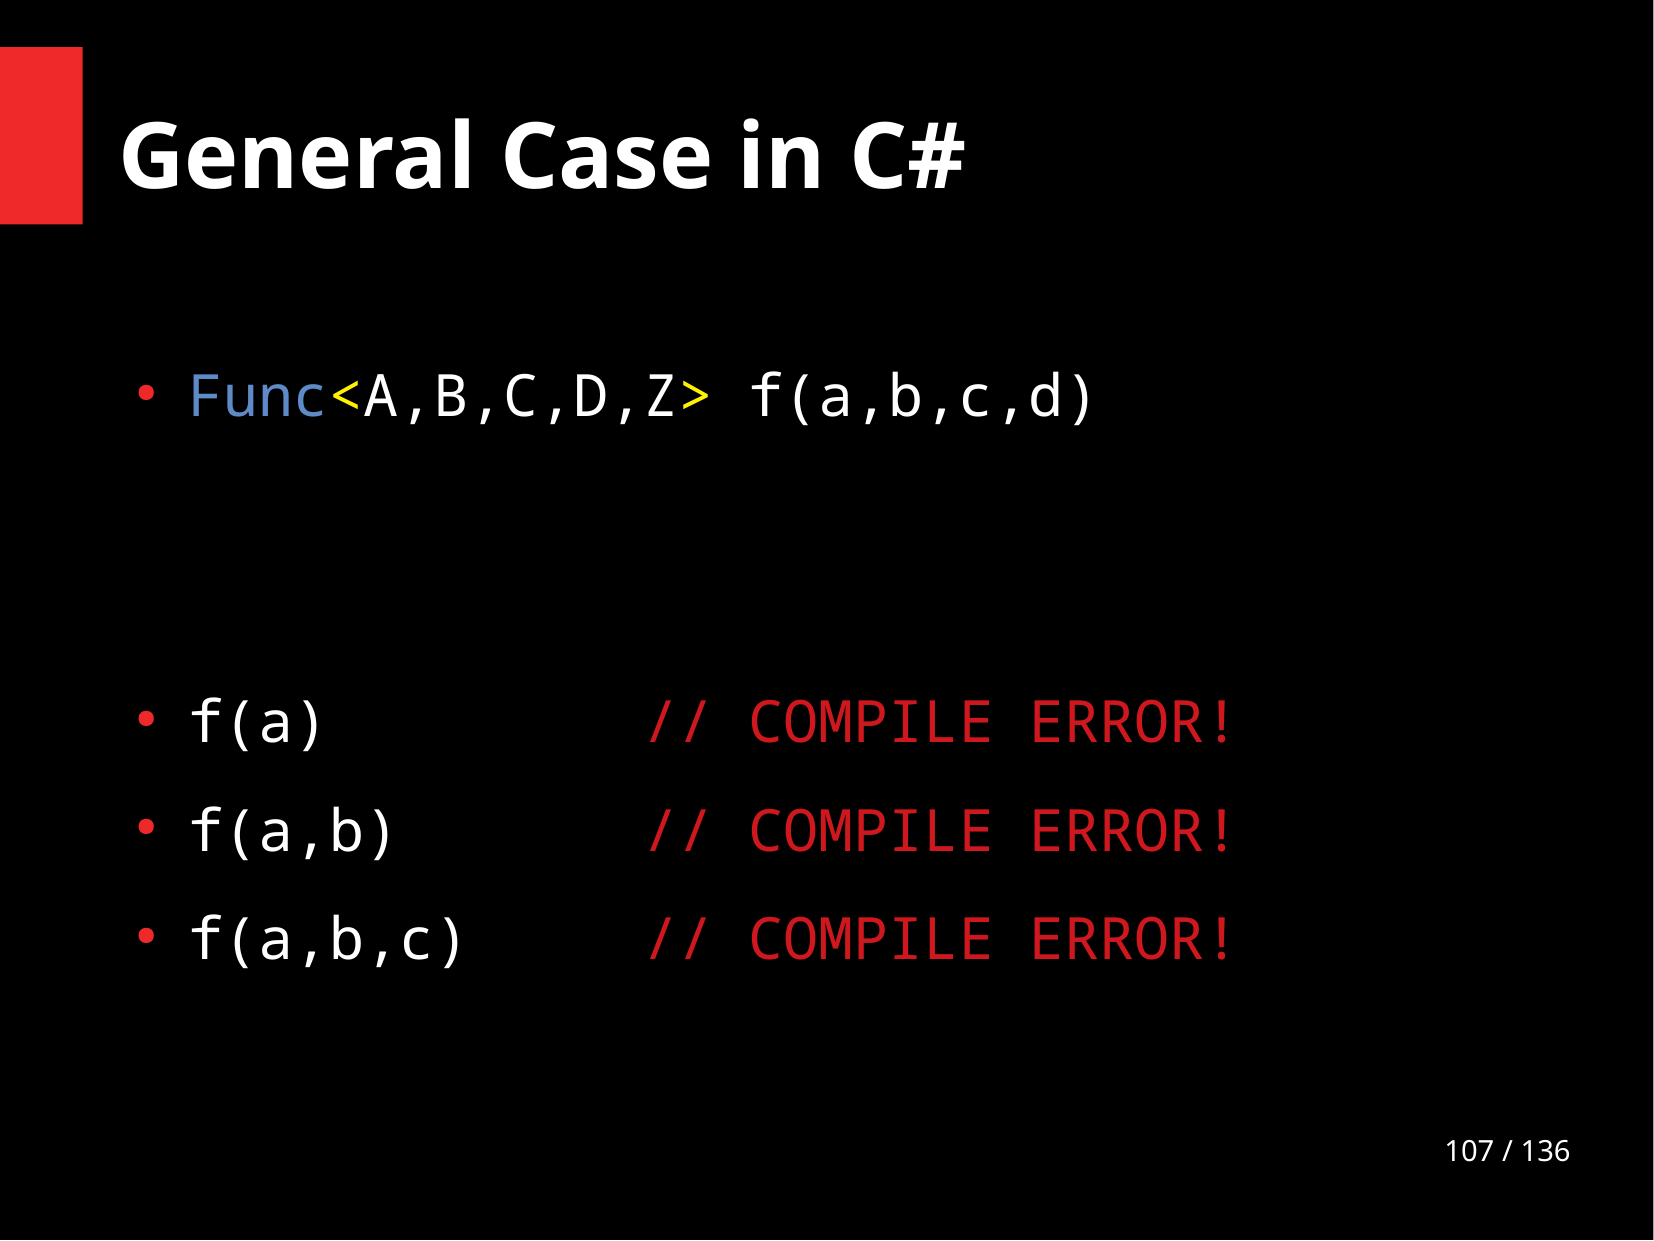

General Case in C#
# Func<A,B,C,D,Z> f(a,b,c,d)
f(a) // COMPILE ERROR!
f(a,b) // COMPILE ERROR!
f(a,b,c) // COMPILE ERROR!
107